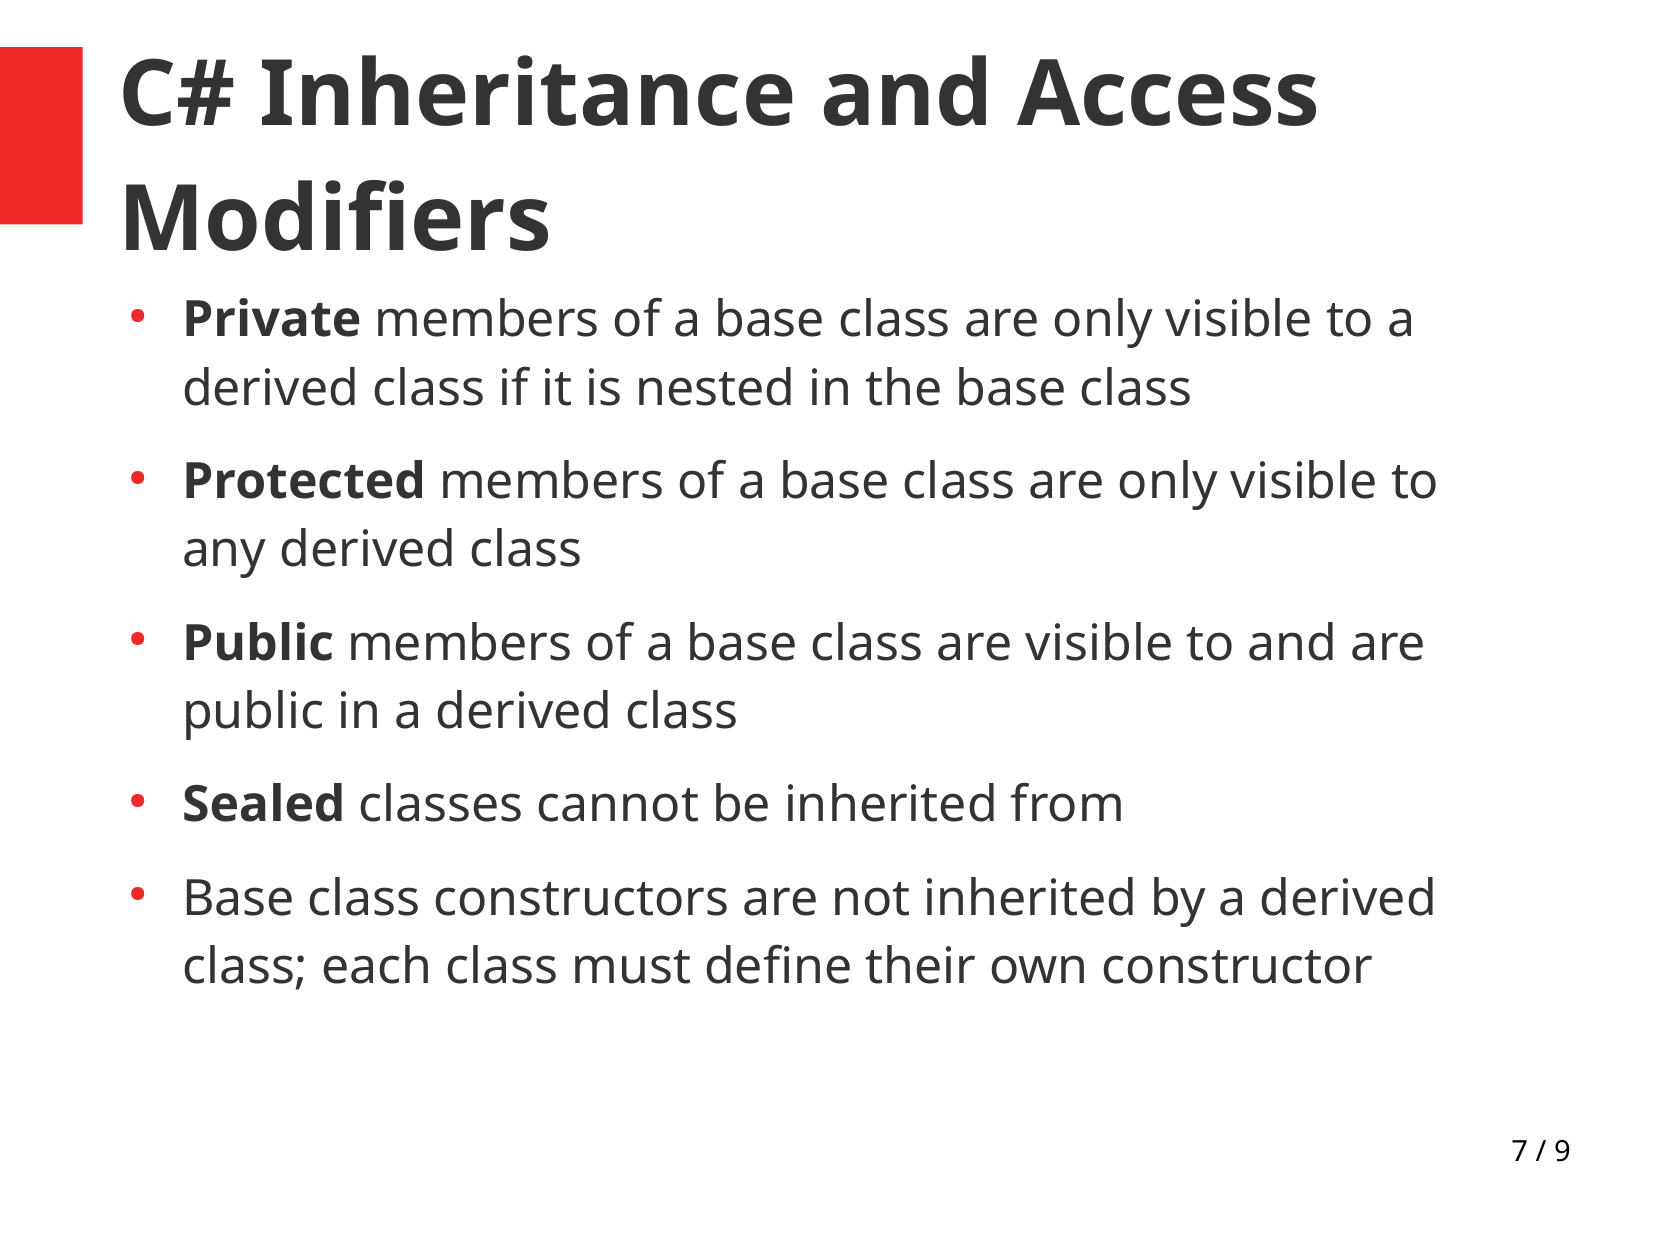

# C# Inheritance and Access Modifiers
Private members of a base class are only visible to a derived class if it is nested in the base class
Protected members of a base class are only visible to any derived class
Public members of a base class are visible to and are public in a derived class
Sealed classes cannot be inherited from
Base class constructors are not inherited by a derived class; each class must define their own constructor
7